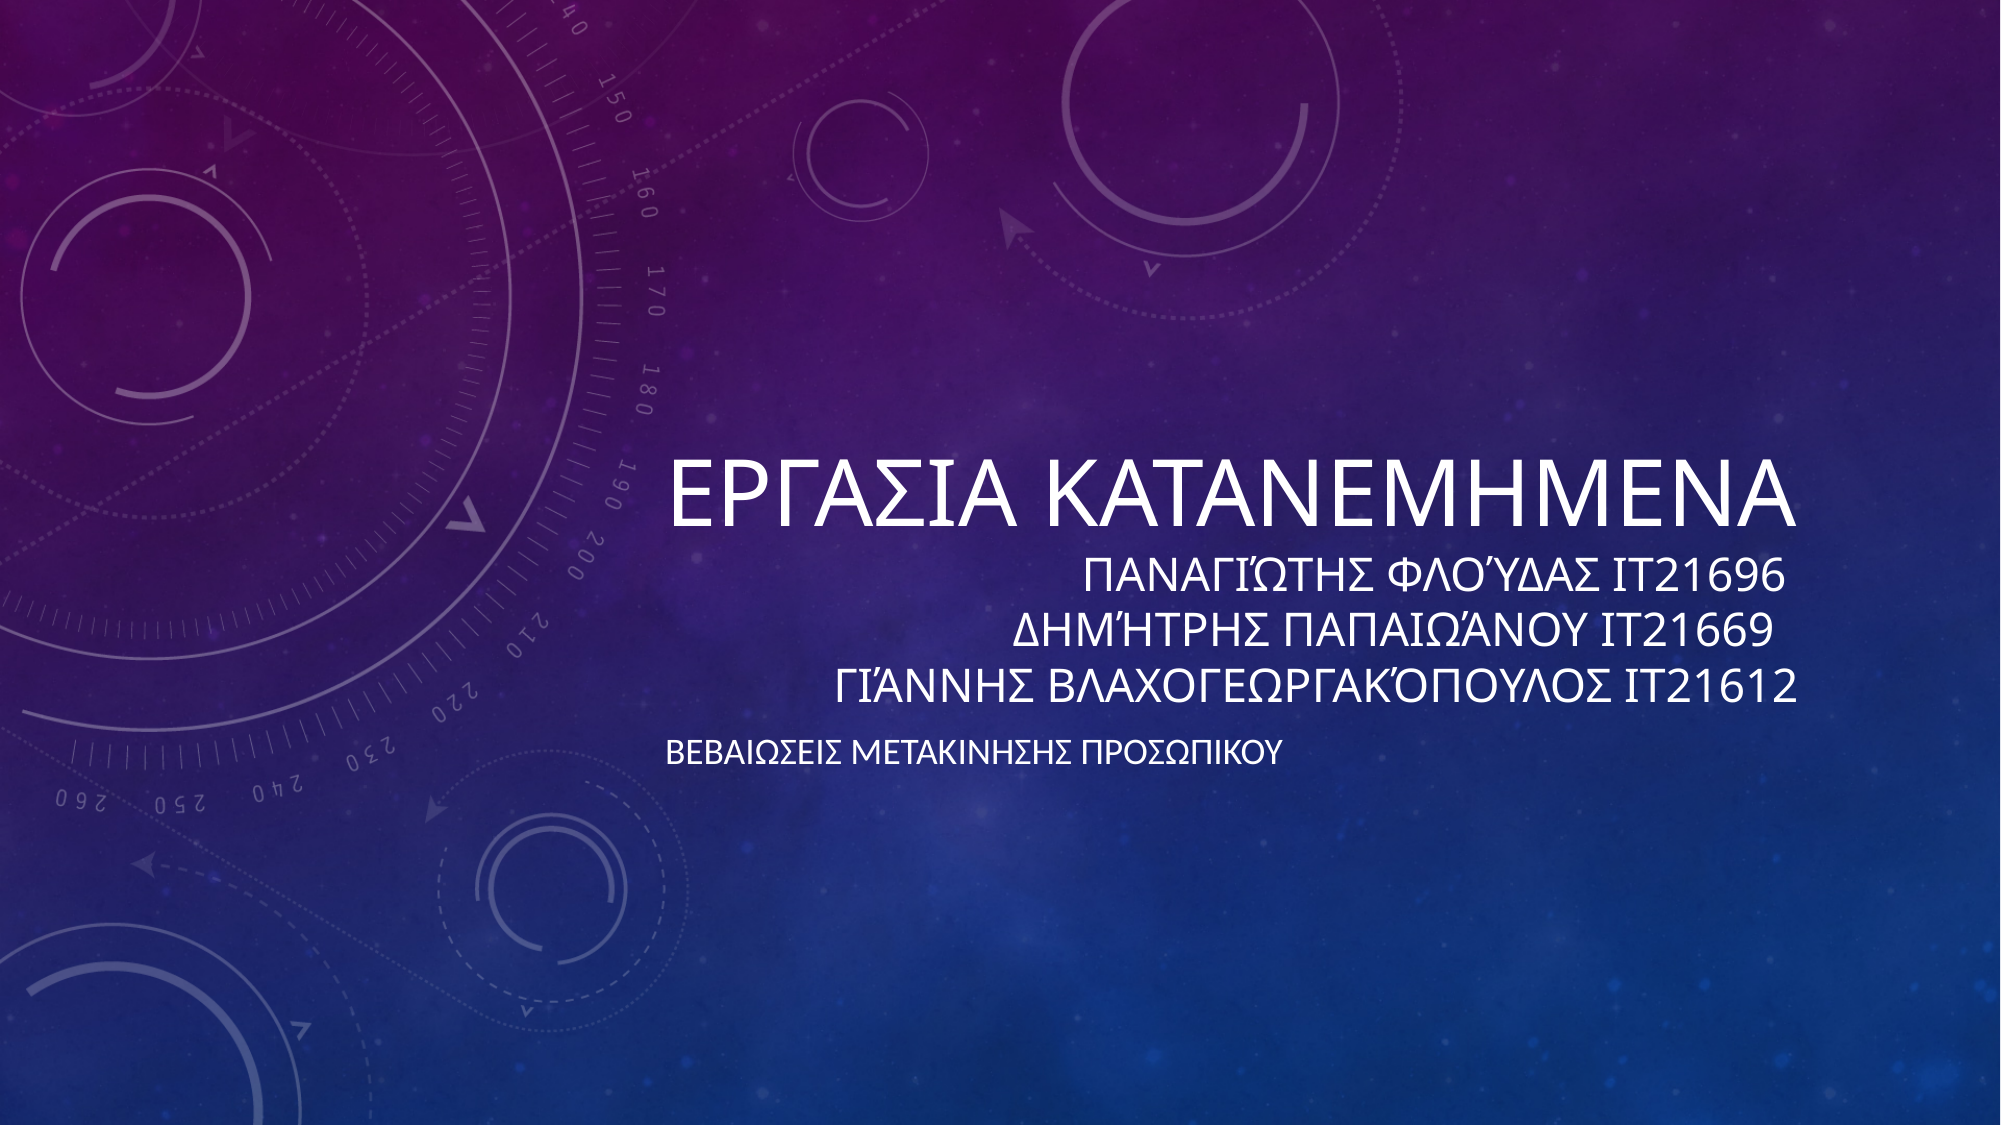

# Εργασια κατανεμημενα Παναγιώτης Φλούδας it21696 Δημήτρης Παπαιωάνου it21669  Γιάννης Βλαχογεωργακόπουλος it21612
Βεβαιώσεις μετακίνησης προσωπικού